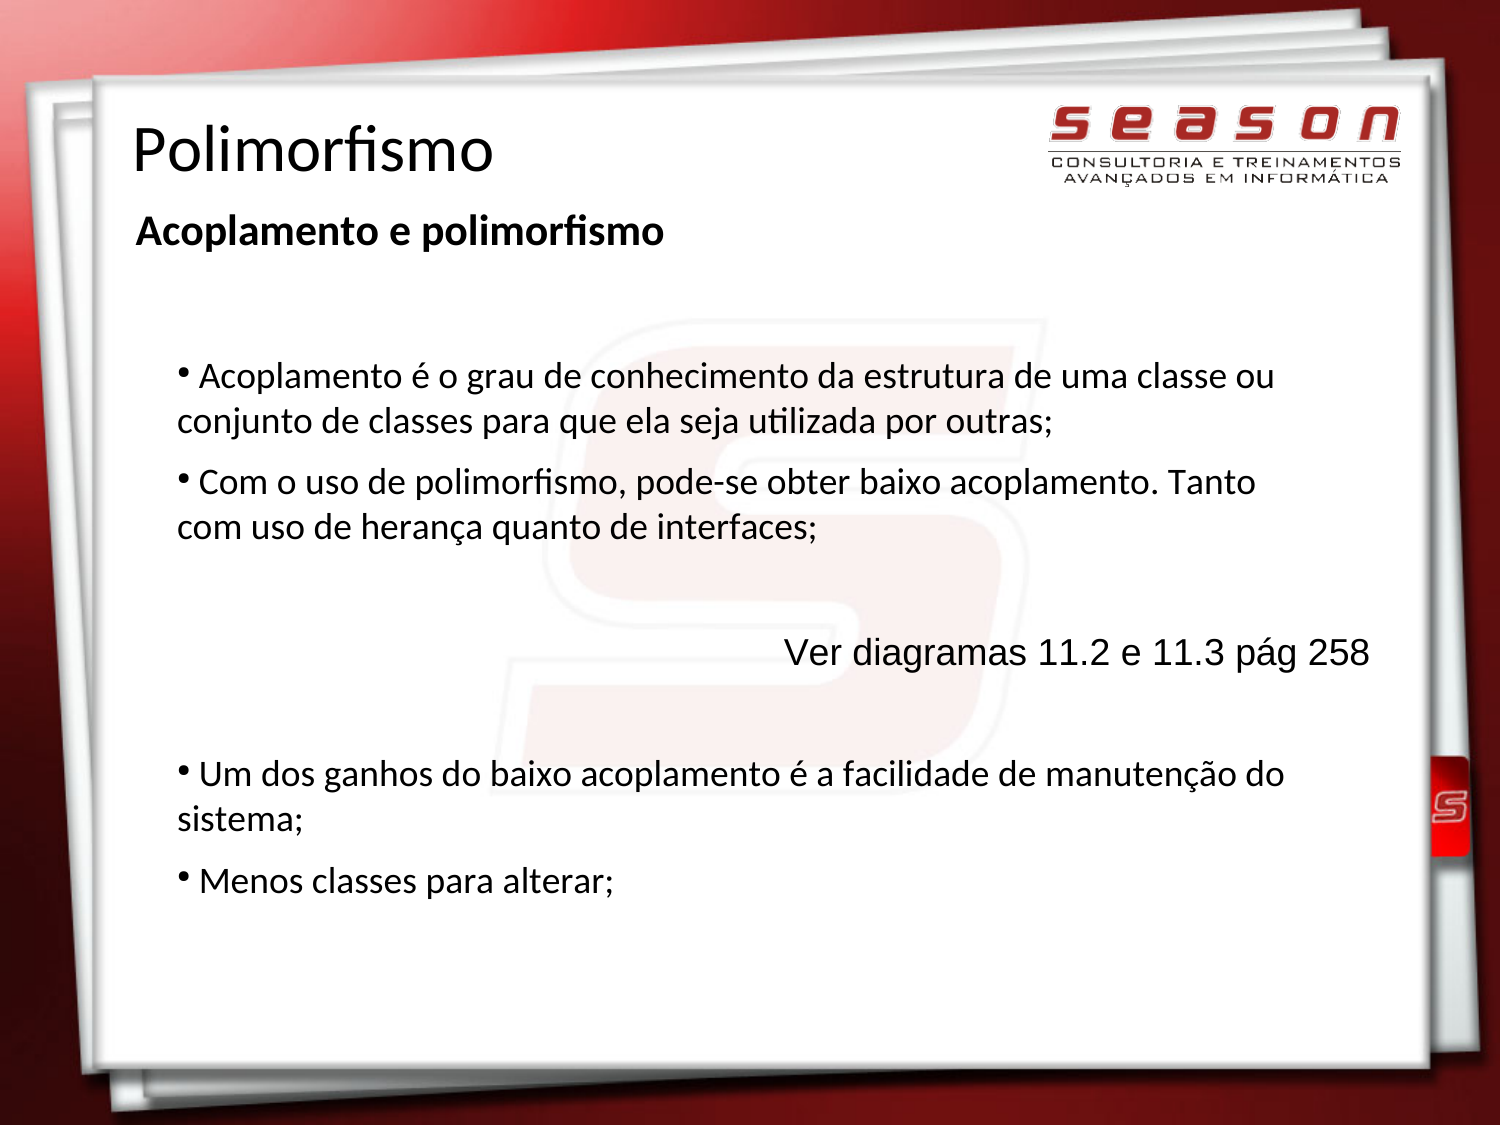

# Polimorfismo
Acoplamento e polimorfismo
 Acoplamento é o grau de conhecimento da estrutura de uma classe ou conjunto de classes para que ela seja utilizada por outras;
 Com o uso de polimorfismo, pode-se obter baixo acoplamento. Tanto com uso de herança quanto de interfaces;
 Um dos ganhos do baixo acoplamento é a facilidade de manutenção do sistema;
 Menos classes para alterar;
Ver diagramas 11.2 e 11.3 pág 258